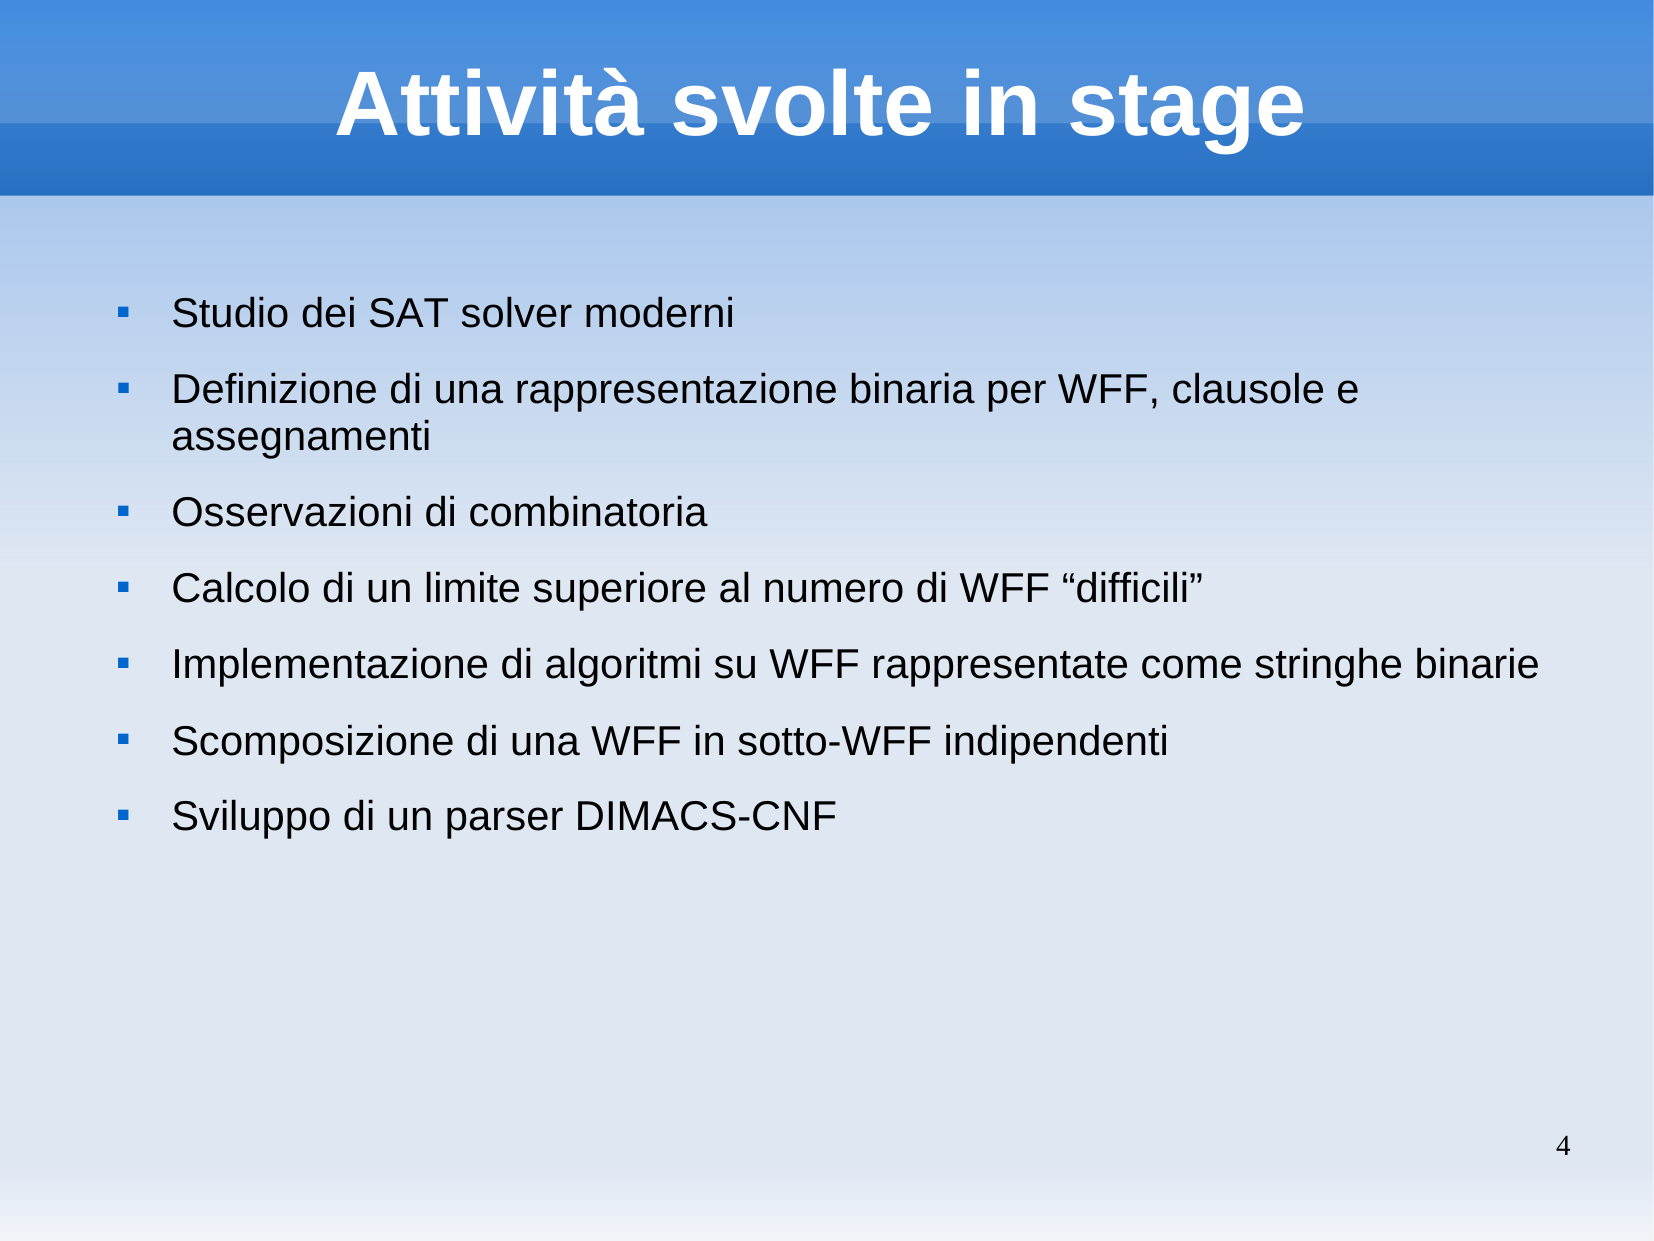

# Attività svolte in stage
Studio dei SAT solver moderni
Definizione di una rappresentazione binaria per WFF, clausole e
assegnamenti
Osservazioni di combinatoria
Calcolo di un limite superiore al numero di WFF “difficili”
Implementazione di algoritmi su WFF rappresentate come stringhe binarie
Scomposizione di una WFF in sotto-WFF indipendenti
Sviluppo di un parser DIMACS-CNF
4